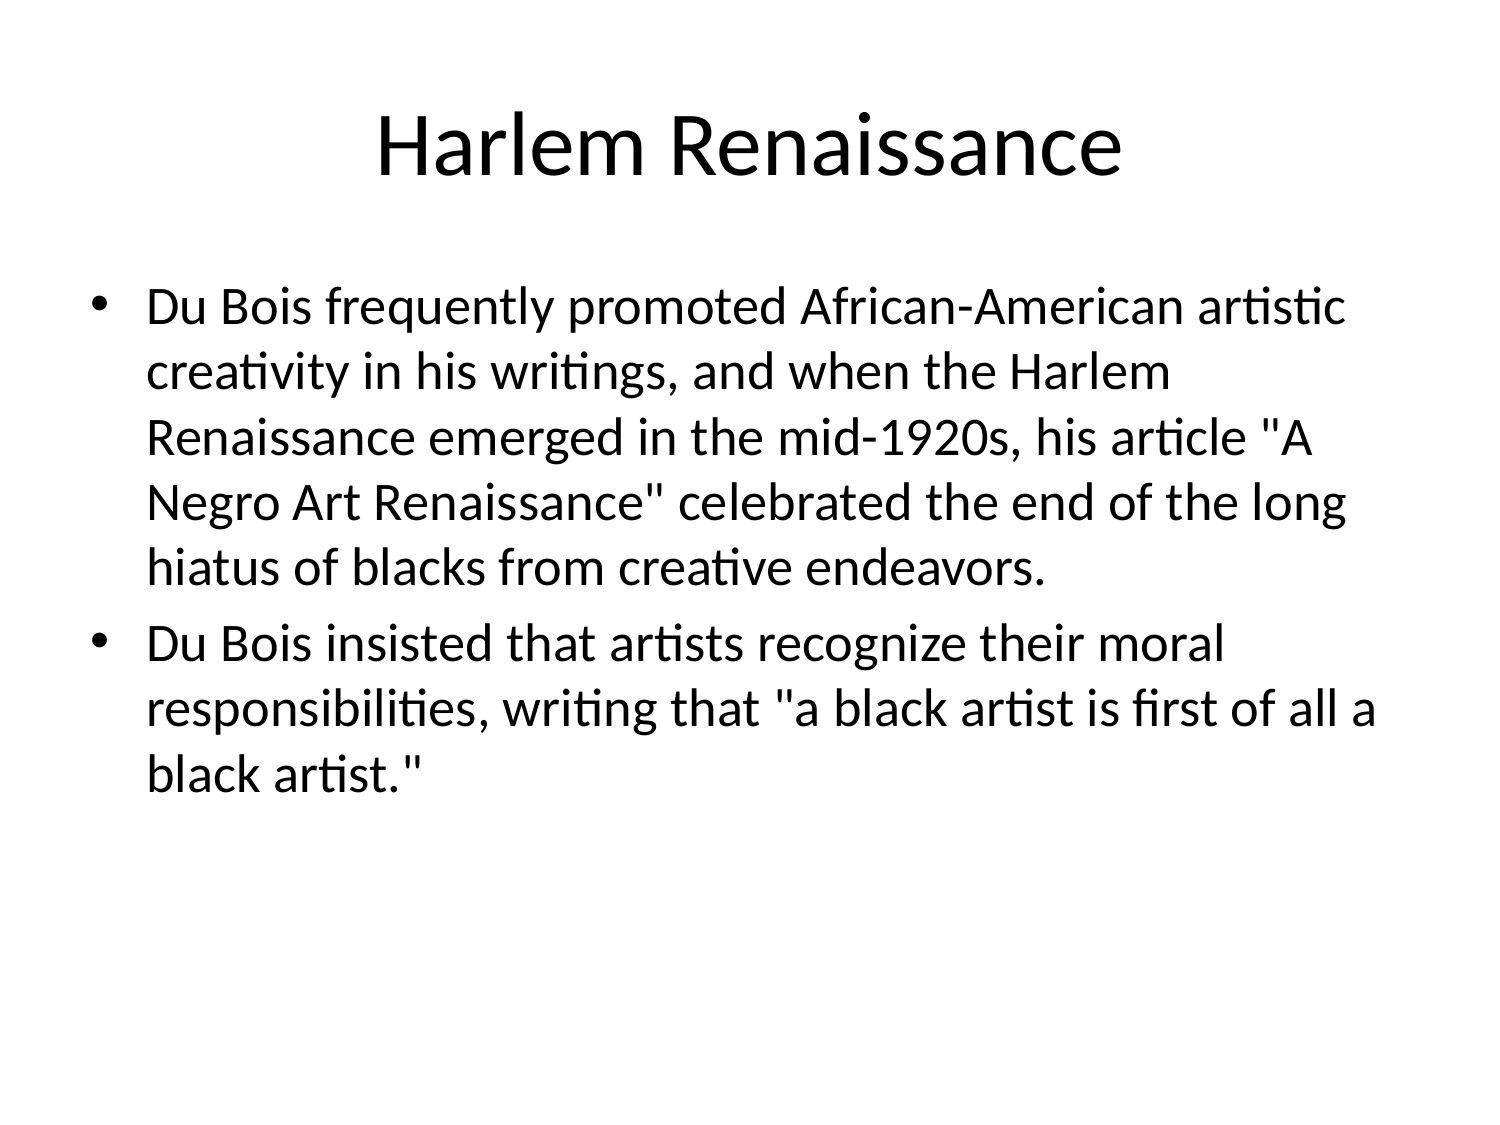

# Harlem Renaissance
Du Bois frequently promoted African-American artistic creativity in his writings, and when the Harlem Renaissance emerged in the mid-1920s, his article "A Negro Art Renaissance" celebrated the end of the long hiatus of blacks from creative endeavors.
Du Bois insisted that artists recognize their moral responsibilities, writing that "a black artist is first of all a black artist."